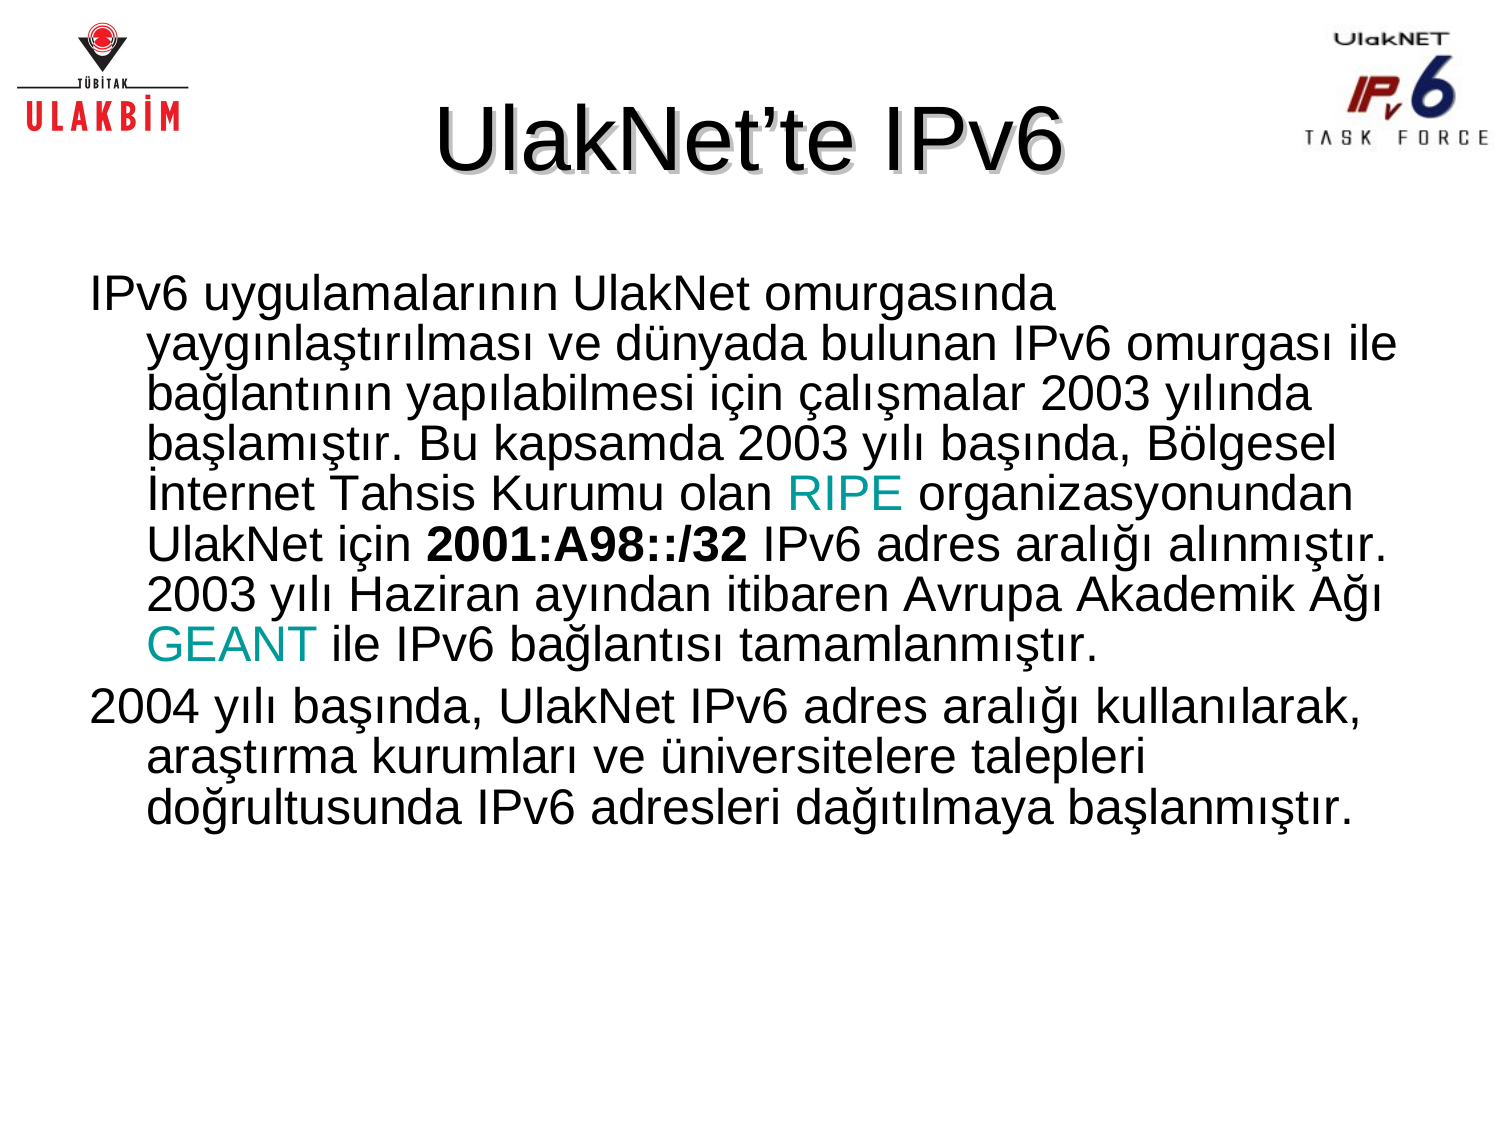

# UlakNet’te IPv6
IPv6 uygulamalarının UlakNet omurgasında yaygınlaştırılması ve dünyada bulunan IPv6 omurgası ile bağlantının yapılabilmesi için çalışmalar 2003 yılında başlamıştır. Bu kapsamda 2003 yılı başında, Bölgesel İnternet Tahsis Kurumu olan RIPE organizasyonundan UlakNet için 2001:A98::/32 IPv6 adres aralığı alınmıştır. 2003 yılı Haziran ayından itibaren Avrupa Akademik Ağı GEANT ile IPv6 bağlantısı tamamlanmıştır.
2004 yılı başında, UlakNet IPv6 adres aralığı kullanılarak, araştırma kurumları ve üniversitelere talepleri doğrultusunda IPv6 adresleri dağıtılmaya başlanmıştır.